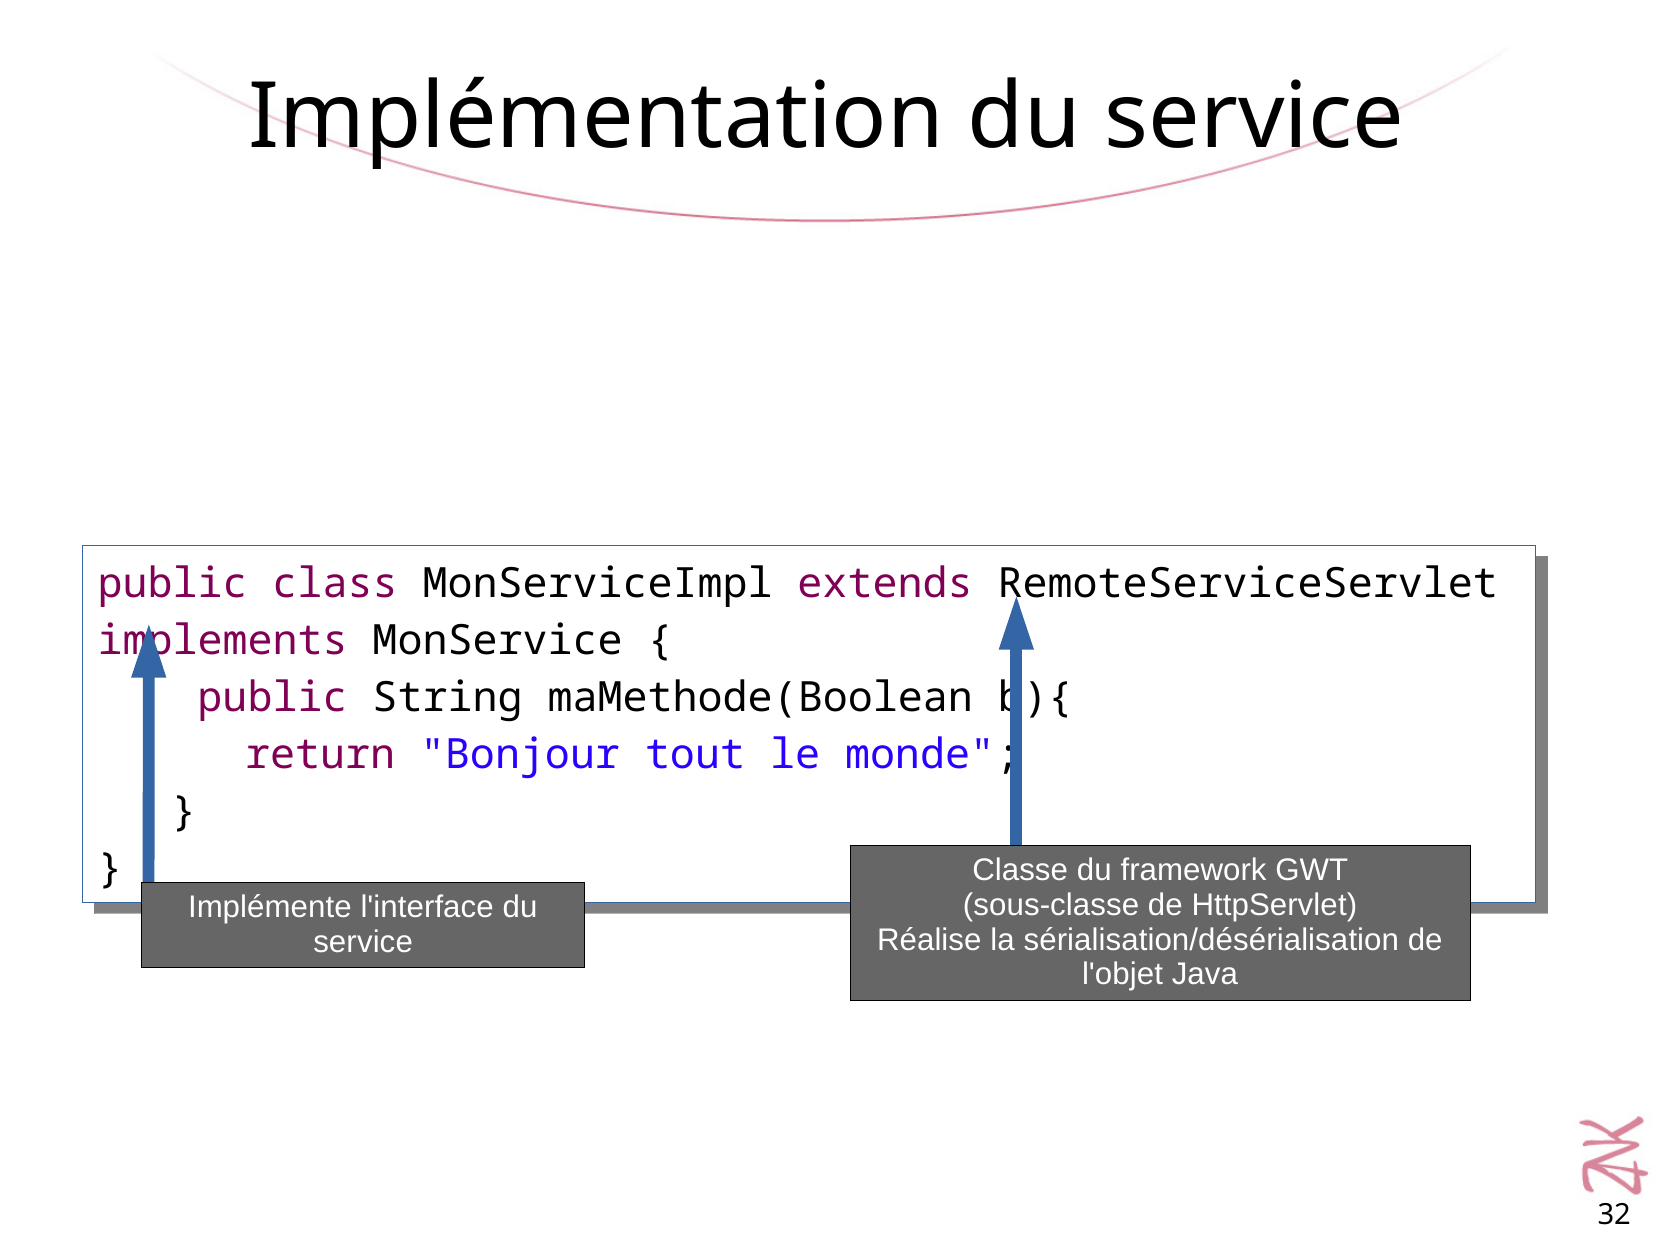

# Implémentation du service
public class MonServiceImpl extends RemoteServiceServlet implements MonService {
 public String maMethode(Boolean b){
		return "Bonjour tout le monde";
	}
}
Classe du framework GWT
(sous-classe de HttpServlet)
Réalise la sérialisation/désérialisation de l'objet Java
Implémente l'interface du service
32